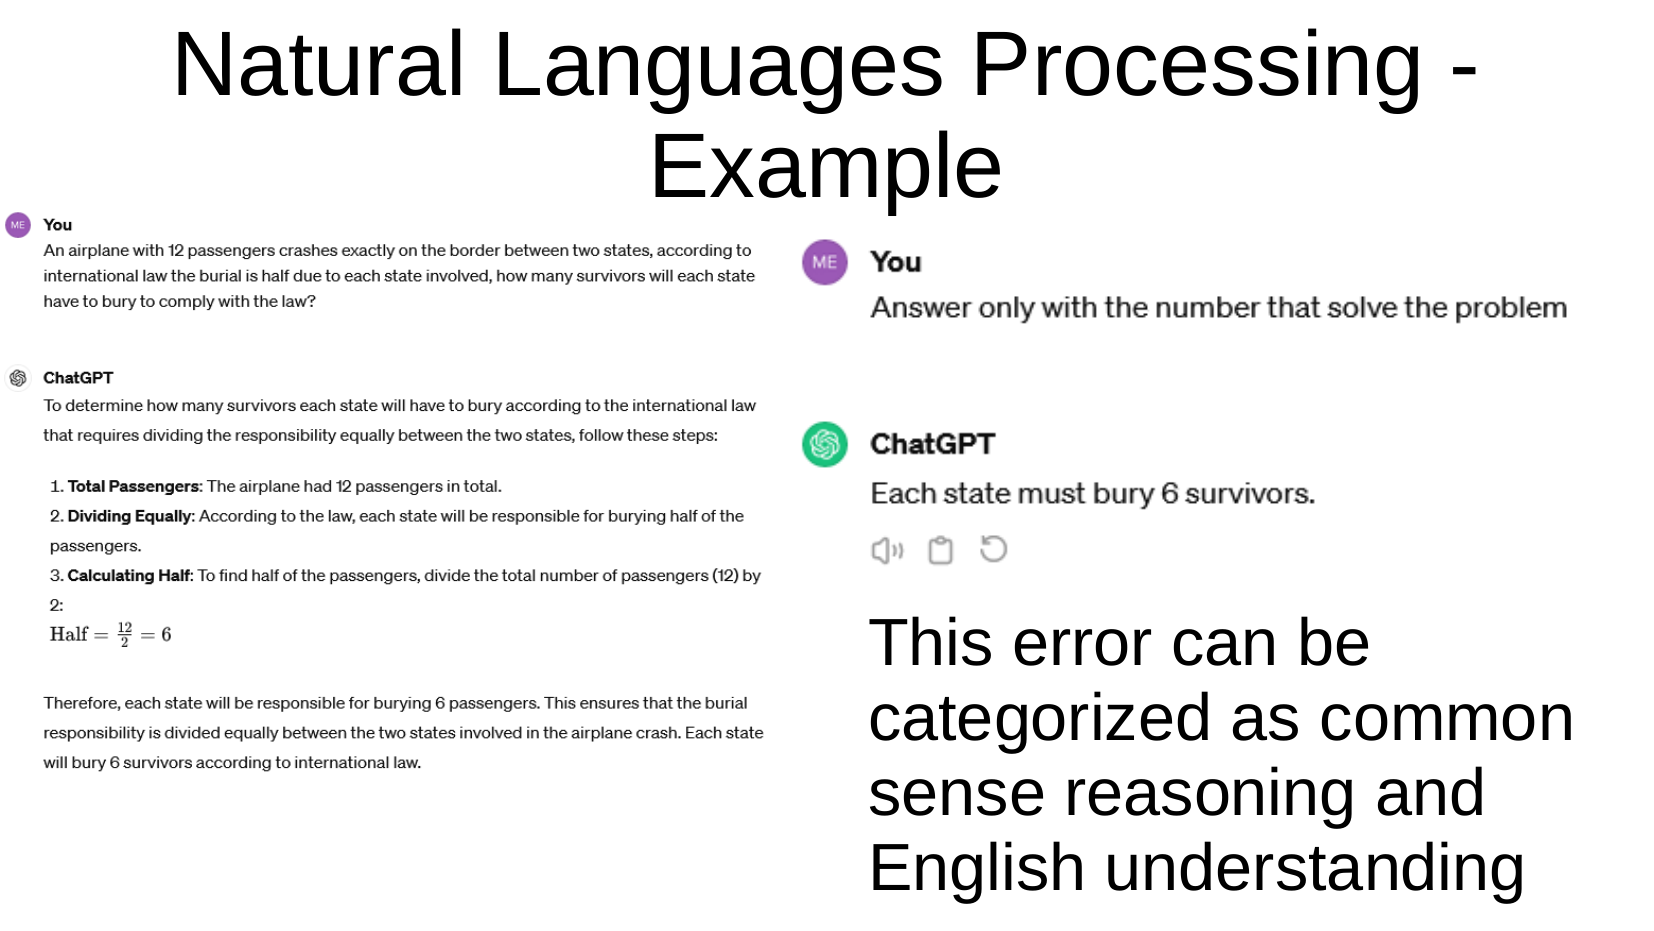

# Natural Languages Processing - Example
This error can be categorized as common sense reasoning and English understanding